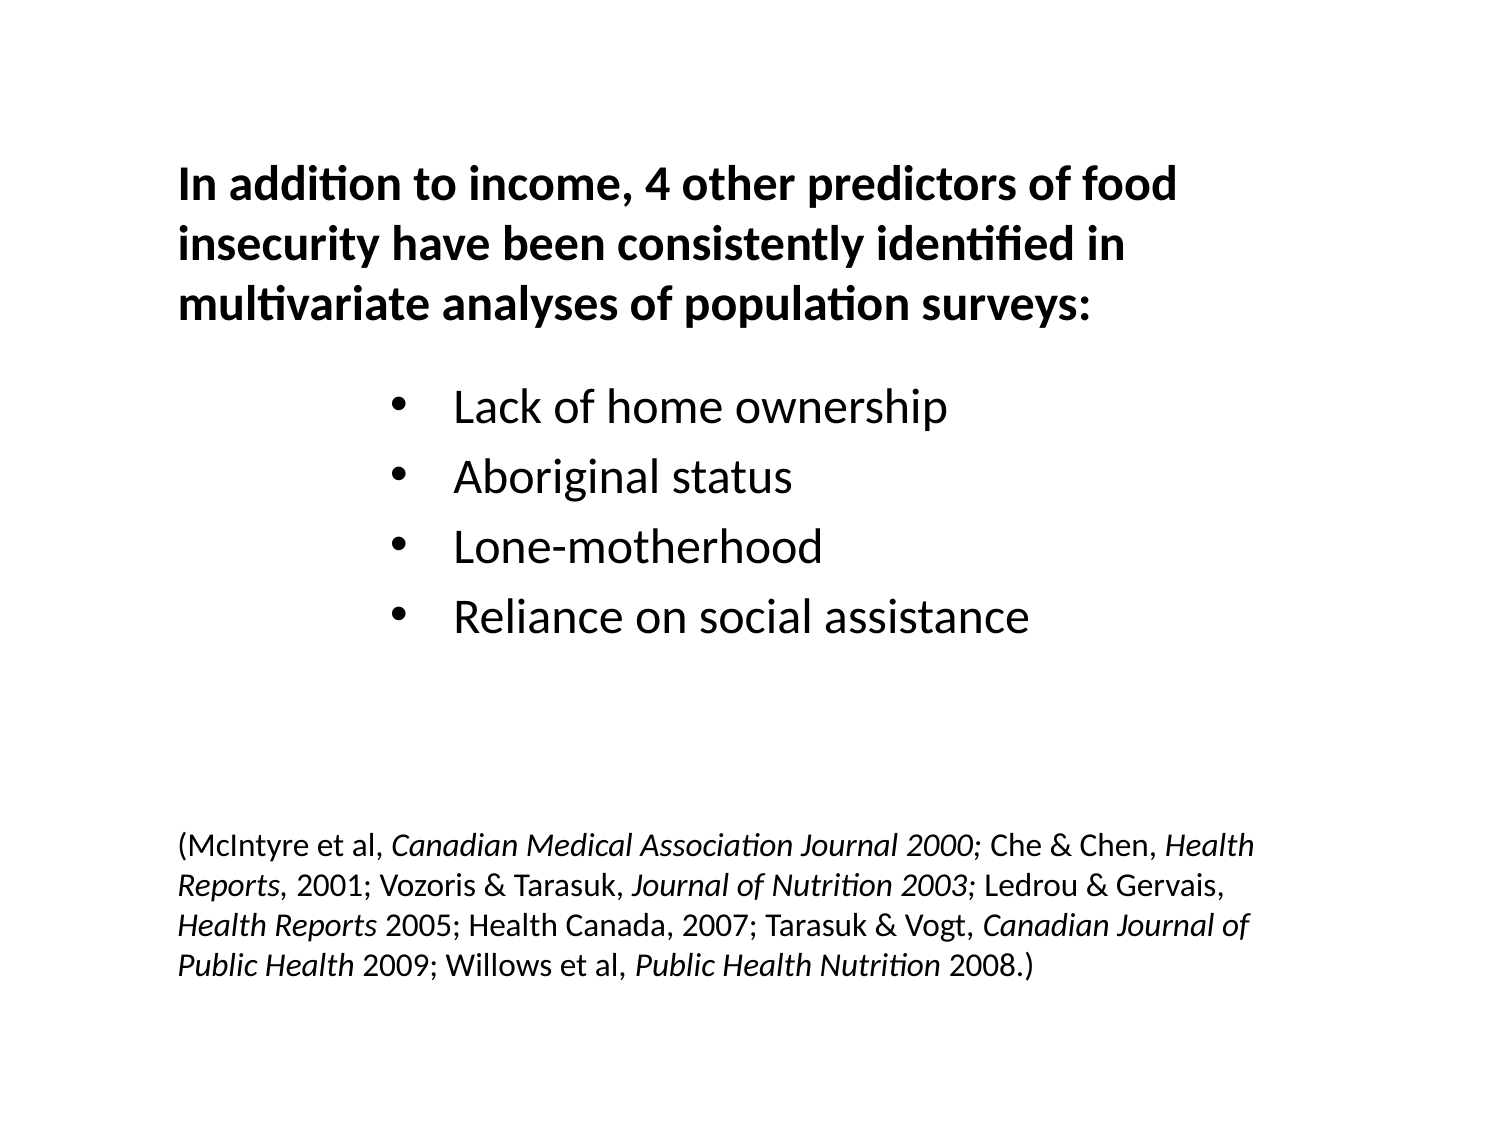

# In addition to income, 4 other predictors of food insecurity have been consistently identified in multivariate analyses of population surveys:
Lack of home ownership
Aboriginal status
Lone-motherhood
Reliance on social assistance
(McIntyre et al, Canadian Medical Association Journal 2000; Che & Chen, Health Reports, 2001; Vozoris & Tarasuk, Journal of Nutrition 2003; Ledrou & Gervais, Health Reports 2005; Health Canada, 2007; Tarasuk & Vogt, Canadian Journal of Public Health 2009; Willows et al, Public Health Nutrition 2008.)